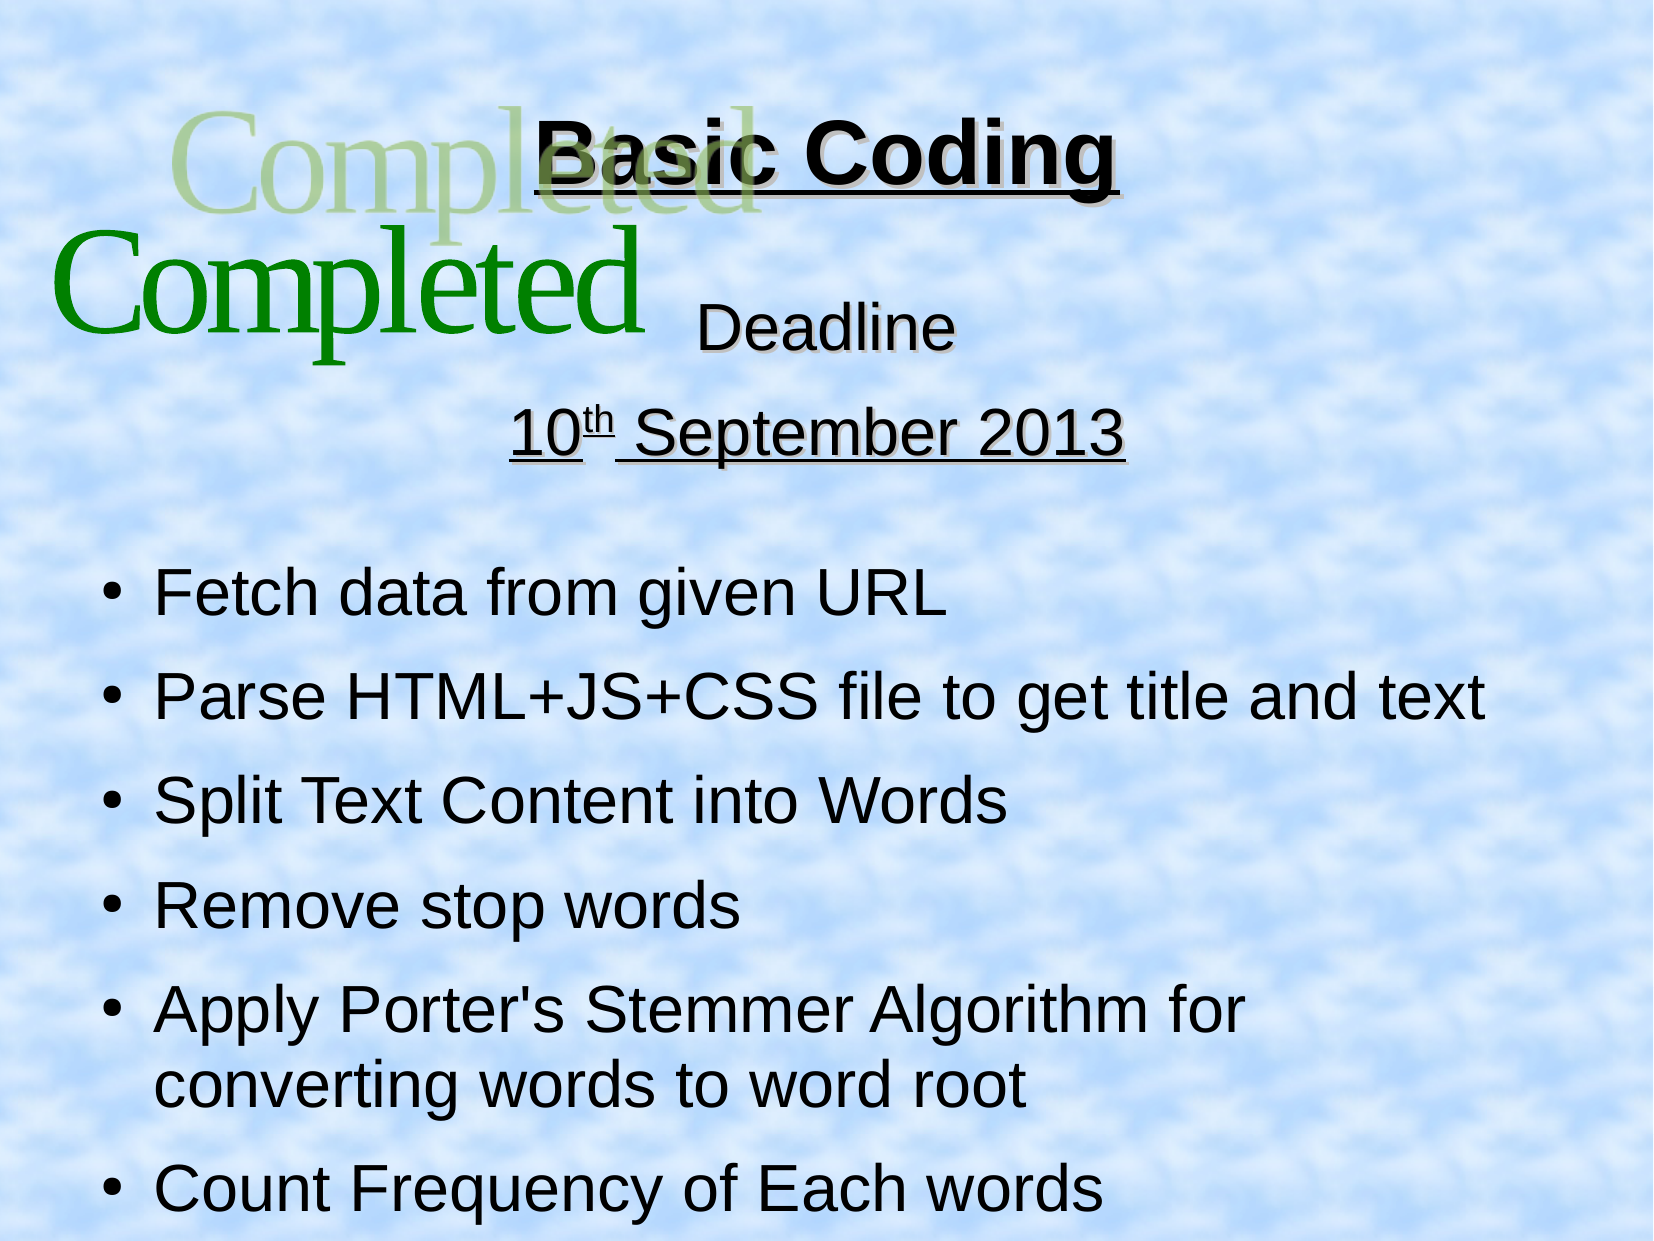

# Basic Coding
Completed
Deadline
10th September 2013
Fetch data from given URL
Parse HTML+JS+CSS file to get title and text
Split Text Content into Words
Remove stop words
Apply Porter's Stemmer Algorithm for converting words to word root
Count Frequency of Each words